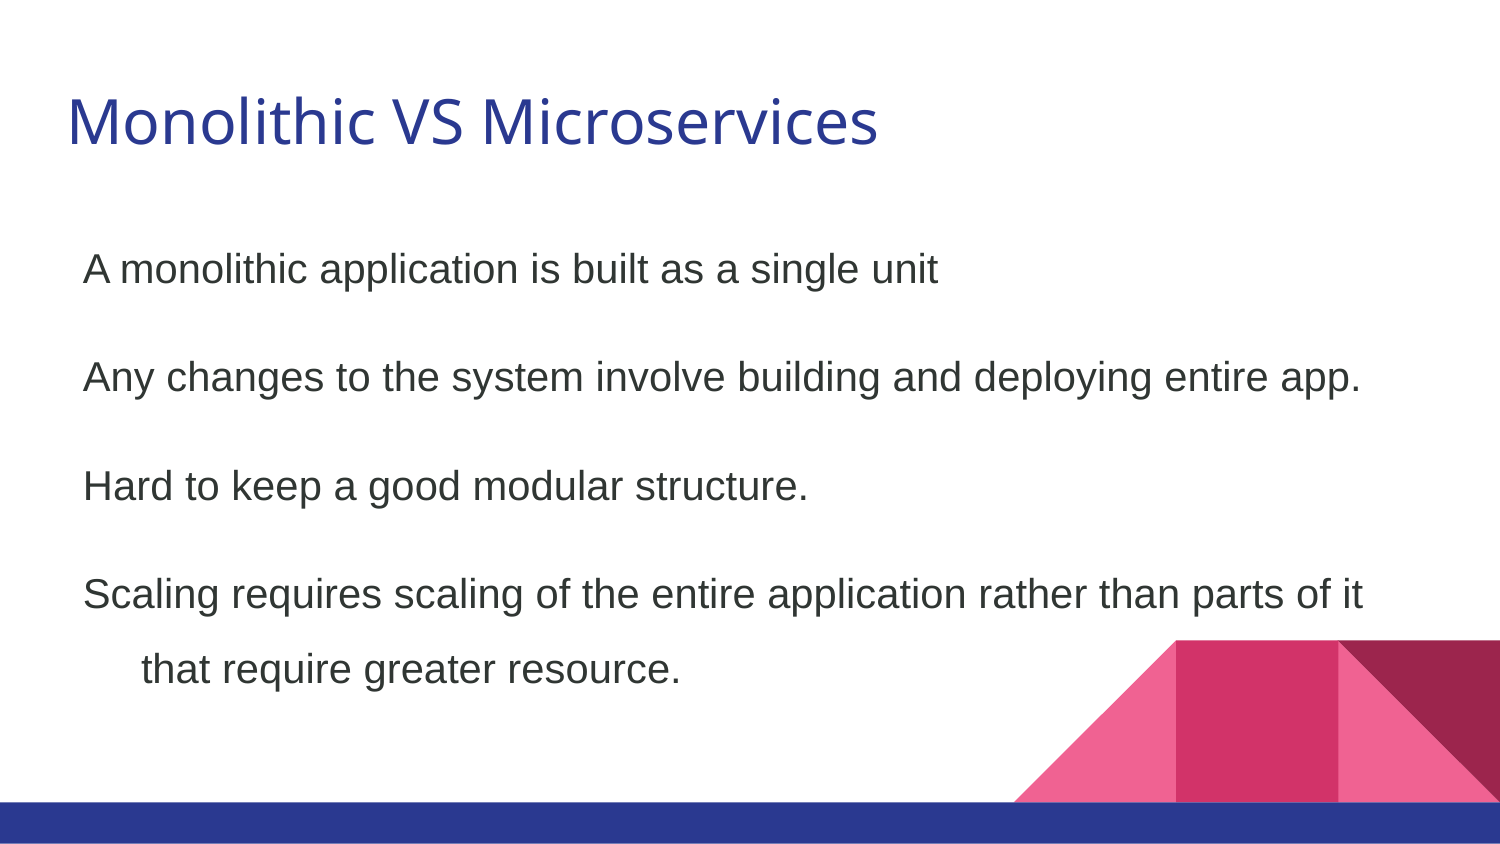

# Monolithic VS Microservices
A monolithic application is built as a single unit
Any changes to the system involve building and deploying entire app.
Hard to keep a good modular structure.
Scaling requires scaling of the entire application rather than parts of it that require greater resource.